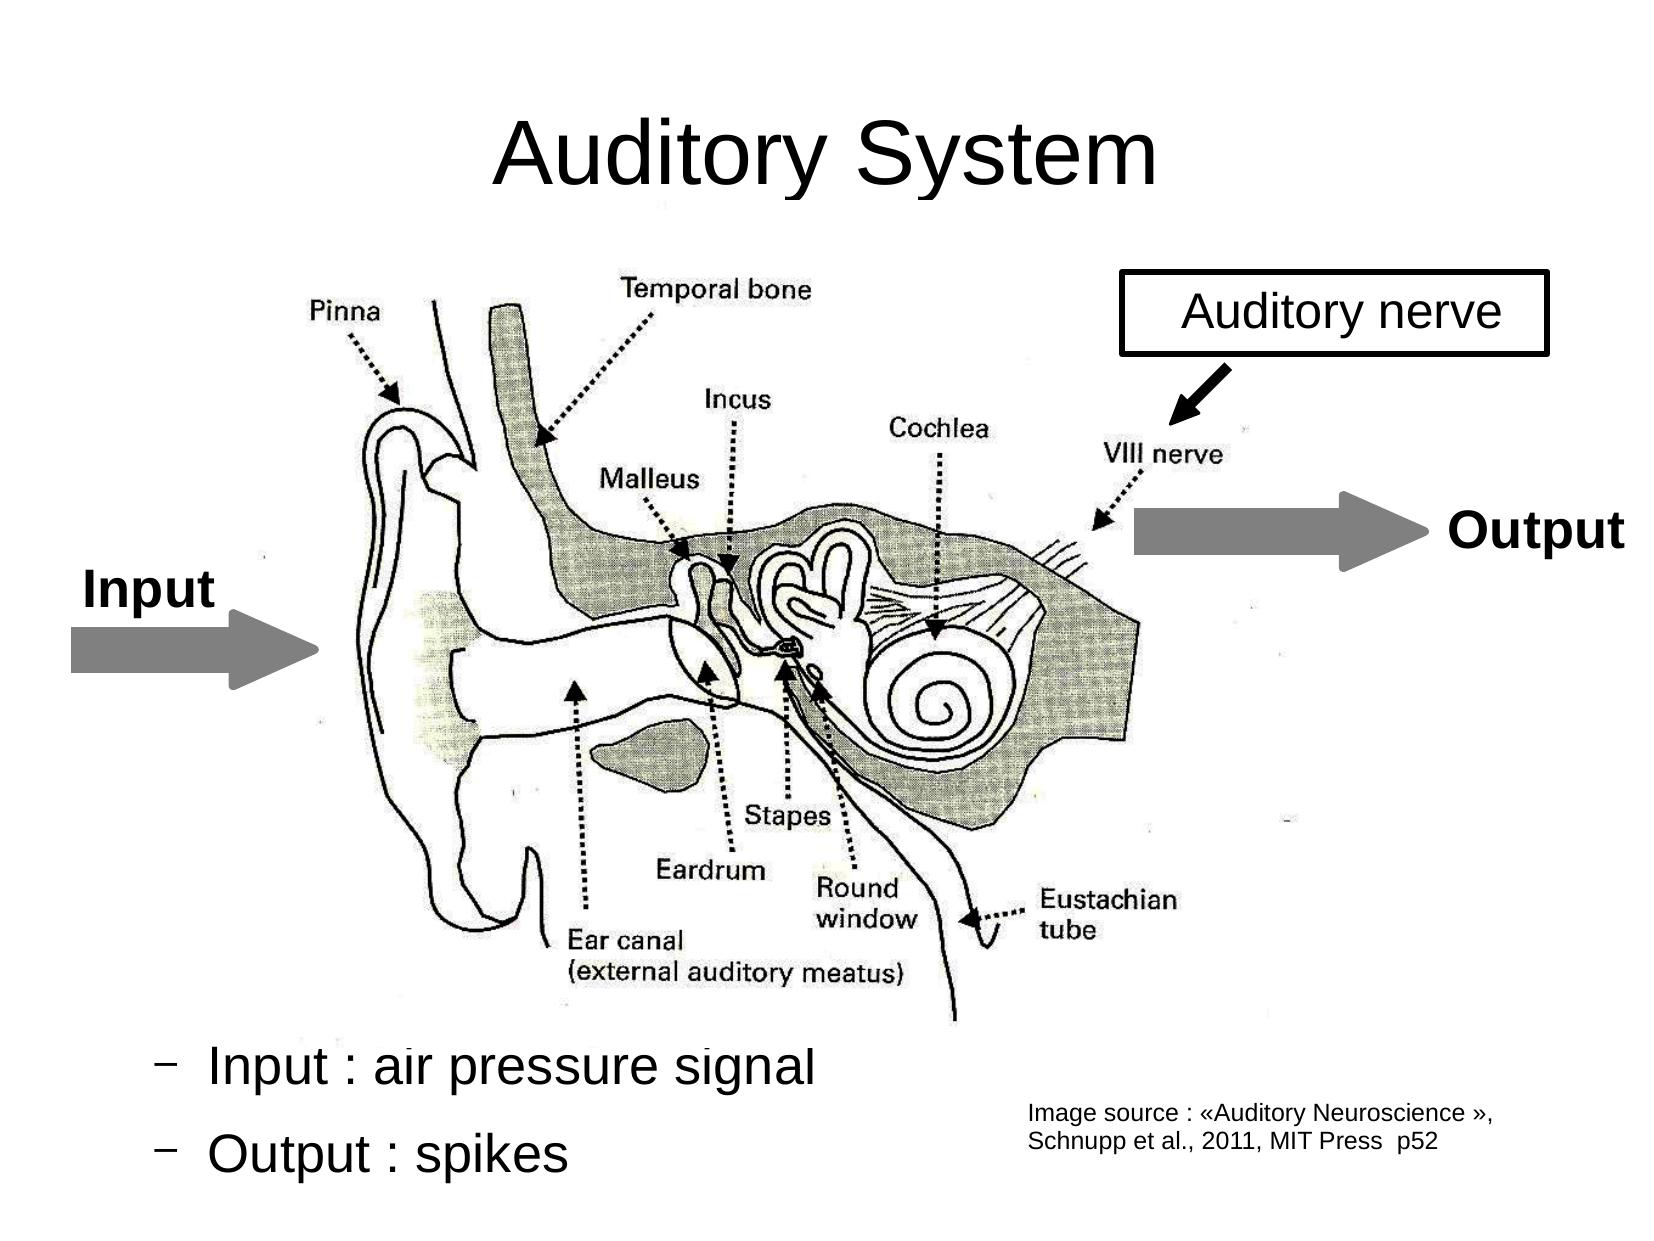

# Auditory System
Auditory nerve
Output
Input
Input : air pressure signal
Output : spikes
Image source : «Auditory Neuroscience », Schnupp et al., 2011, MIT Press p52